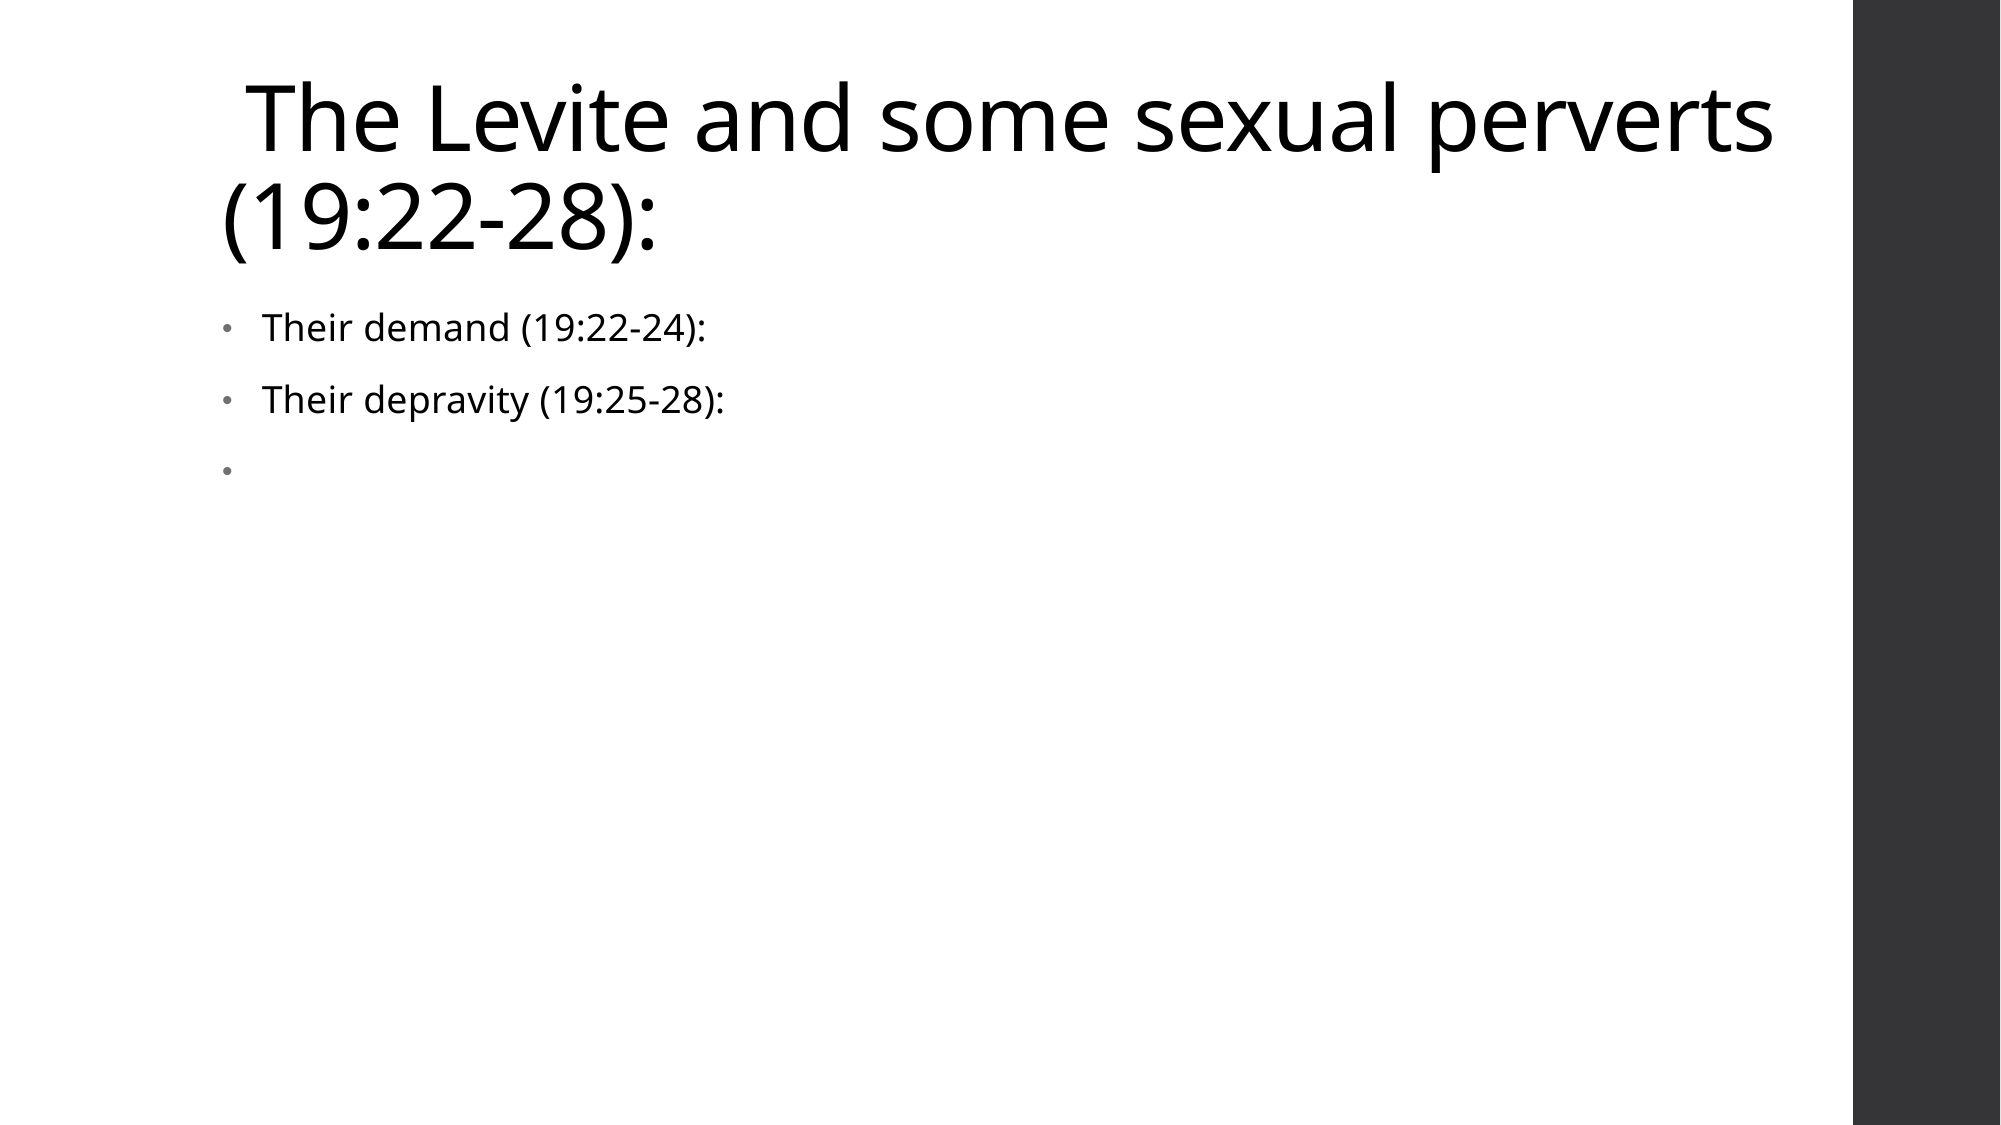

# The Levite and some sexual perverts (19:22-28):
 Their demand (19:22-24):
 Their depravity (19:25-28):